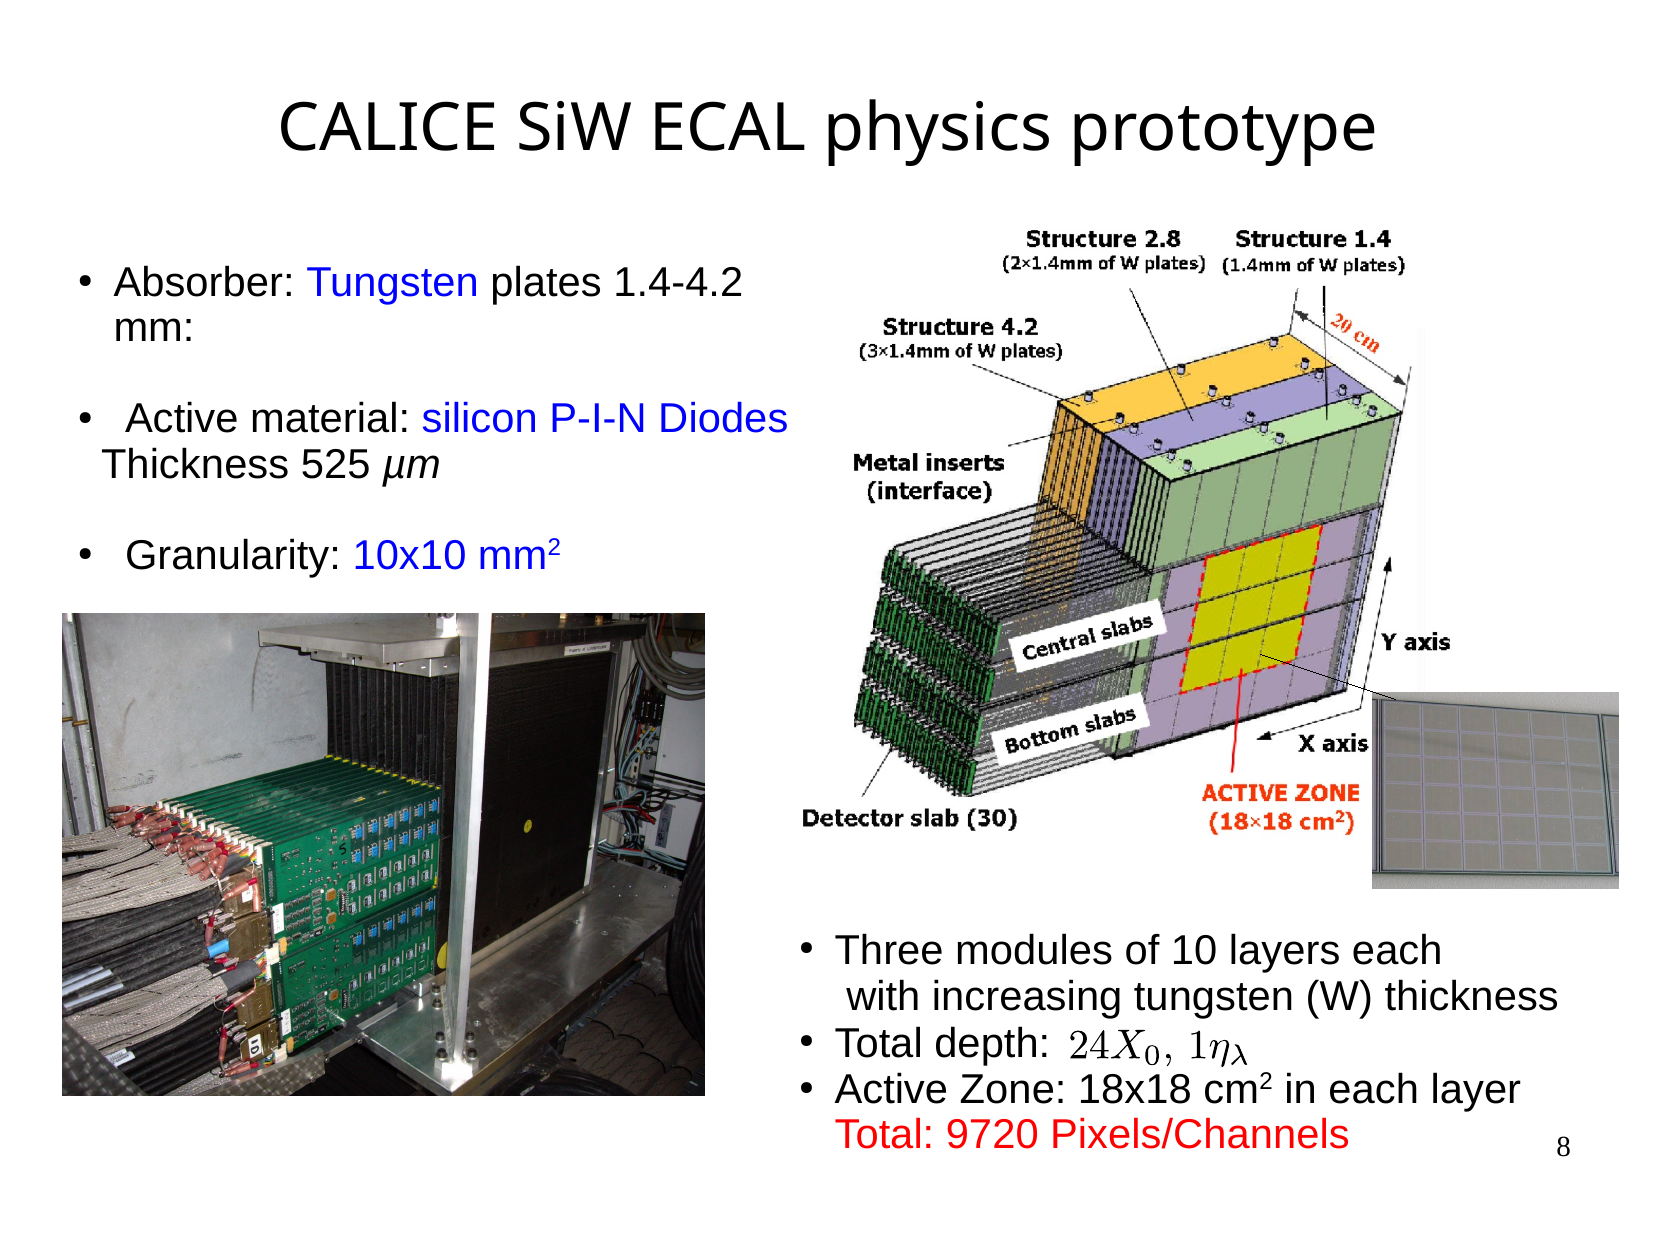

# CALICE SiW ECAL physics prototype
Absorber: Tungsten plates 1.4-4.2 mm:
 Active material: silicon P-I-N Diodes
 Thickness 525 µm
 Granularity: 10x10 mm2
Three modules of 10 layers each
 with increasing tungsten (W) thickness
Total depth:
Active Zone: 18x18 cm2 in each layer
Total: 9720 Pixels/Channels
8